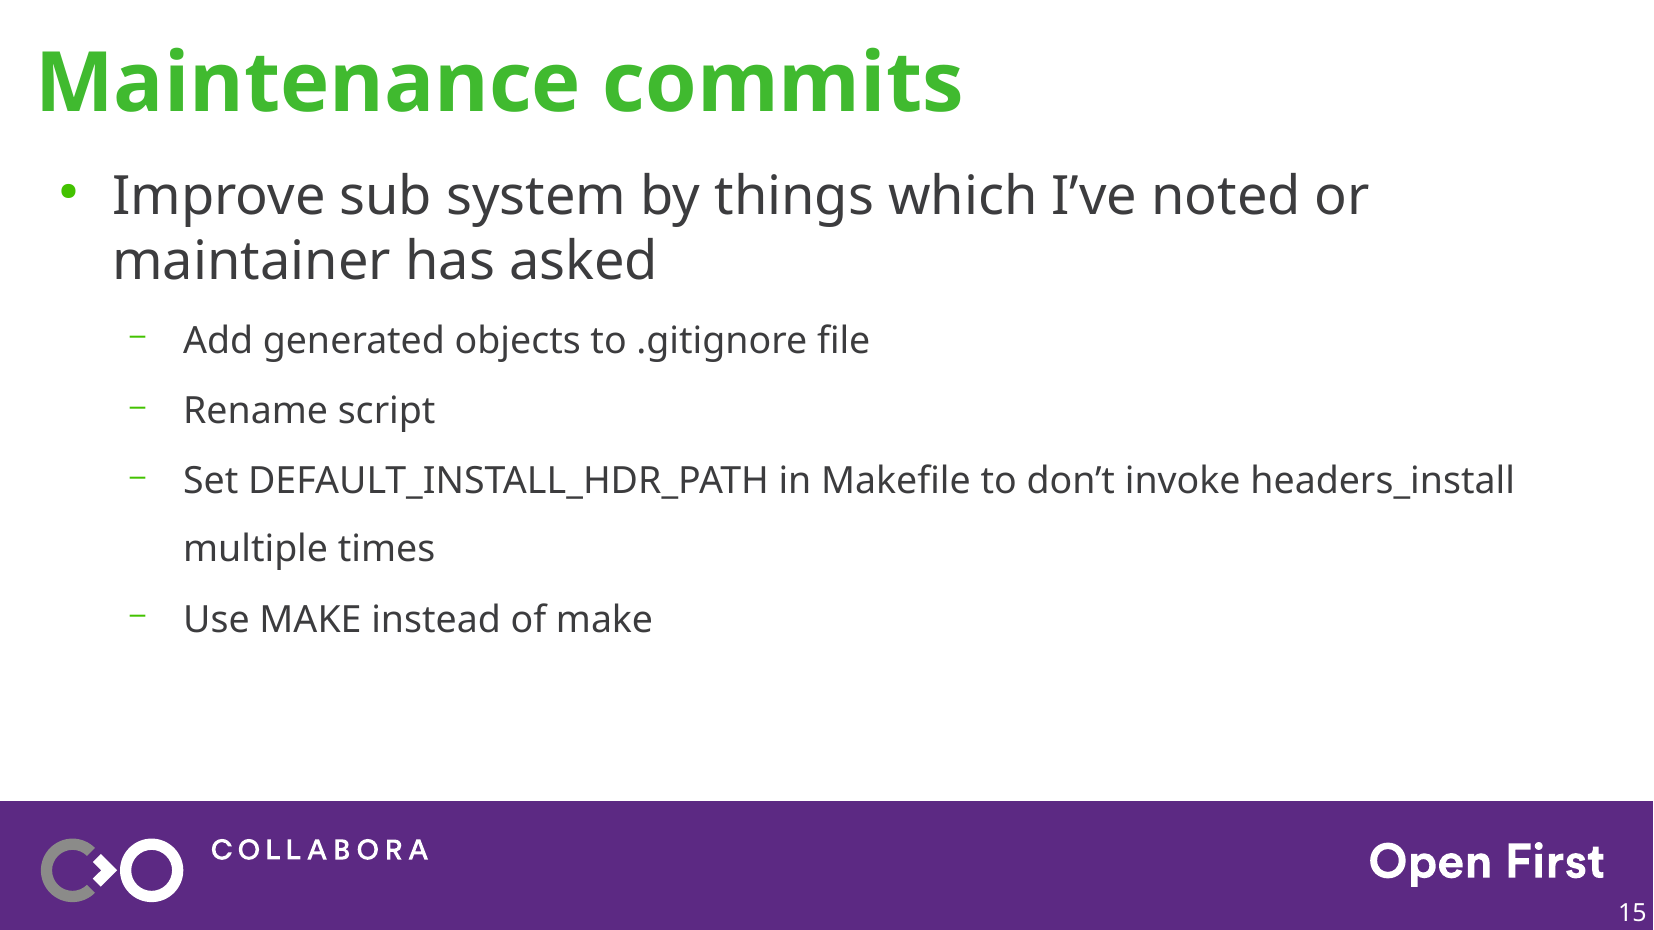

# Maintenance commits
Improve sub system by things which I’ve noted or maintainer has asked
Add generated objects to .gitignore file
Rename script
Set DEFAULT_INSTALL_HDR_PATH in Makefile to don’t invoke headers_install multiple times
Use MAKE instead of make